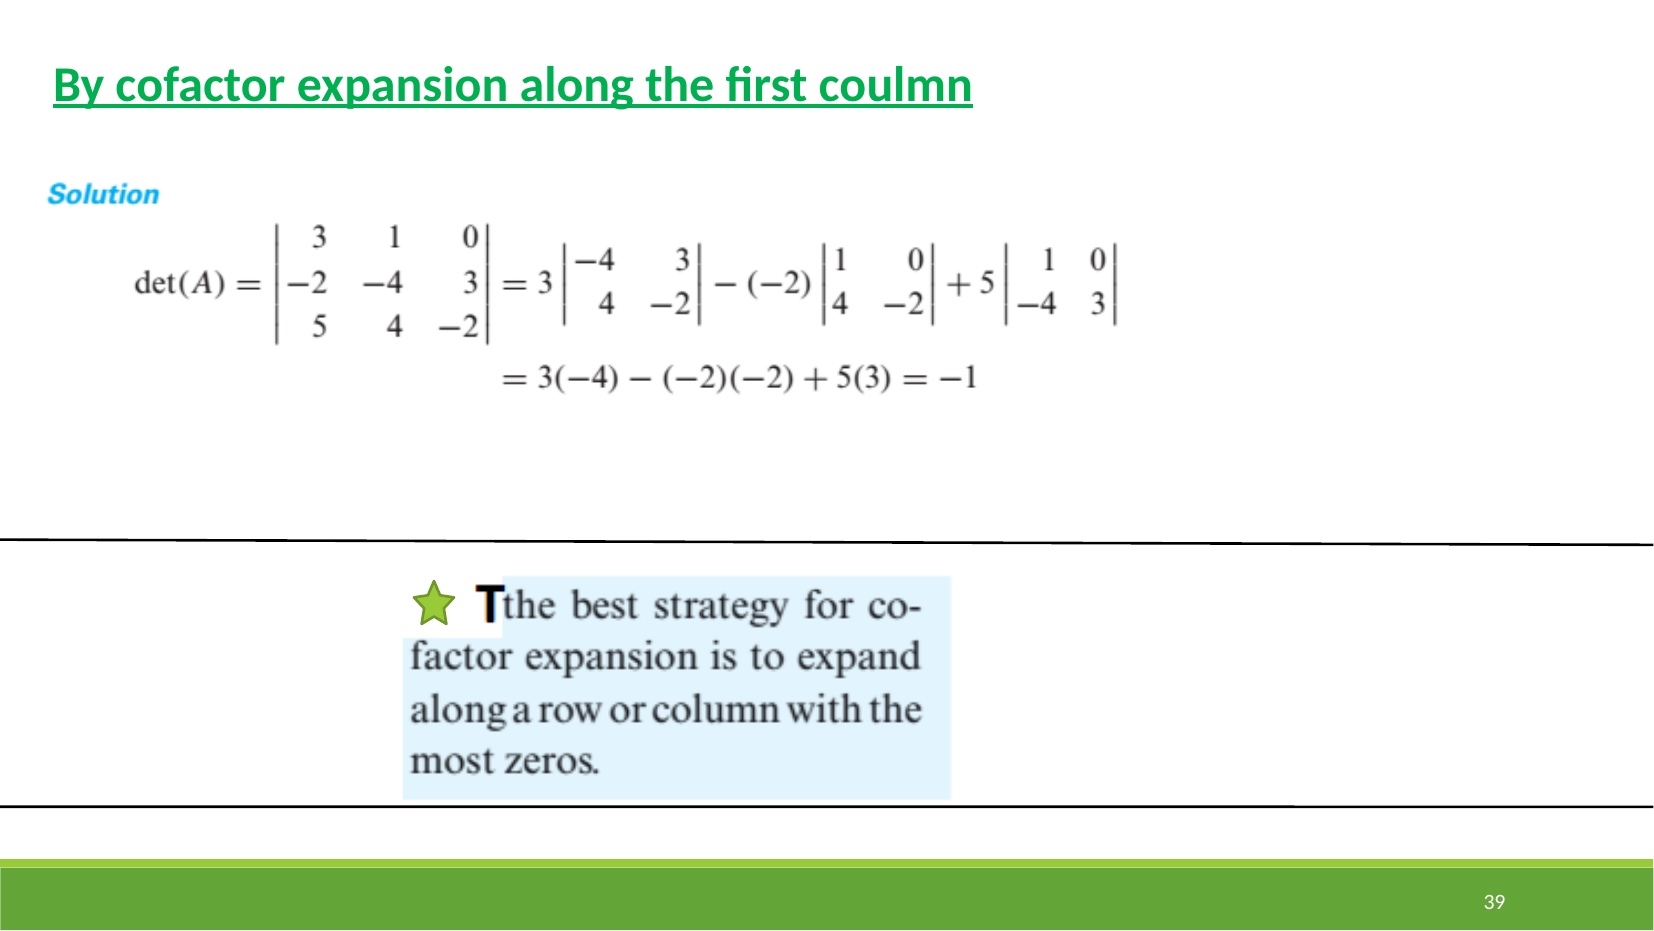

By cofactor expansion along the first coulmn